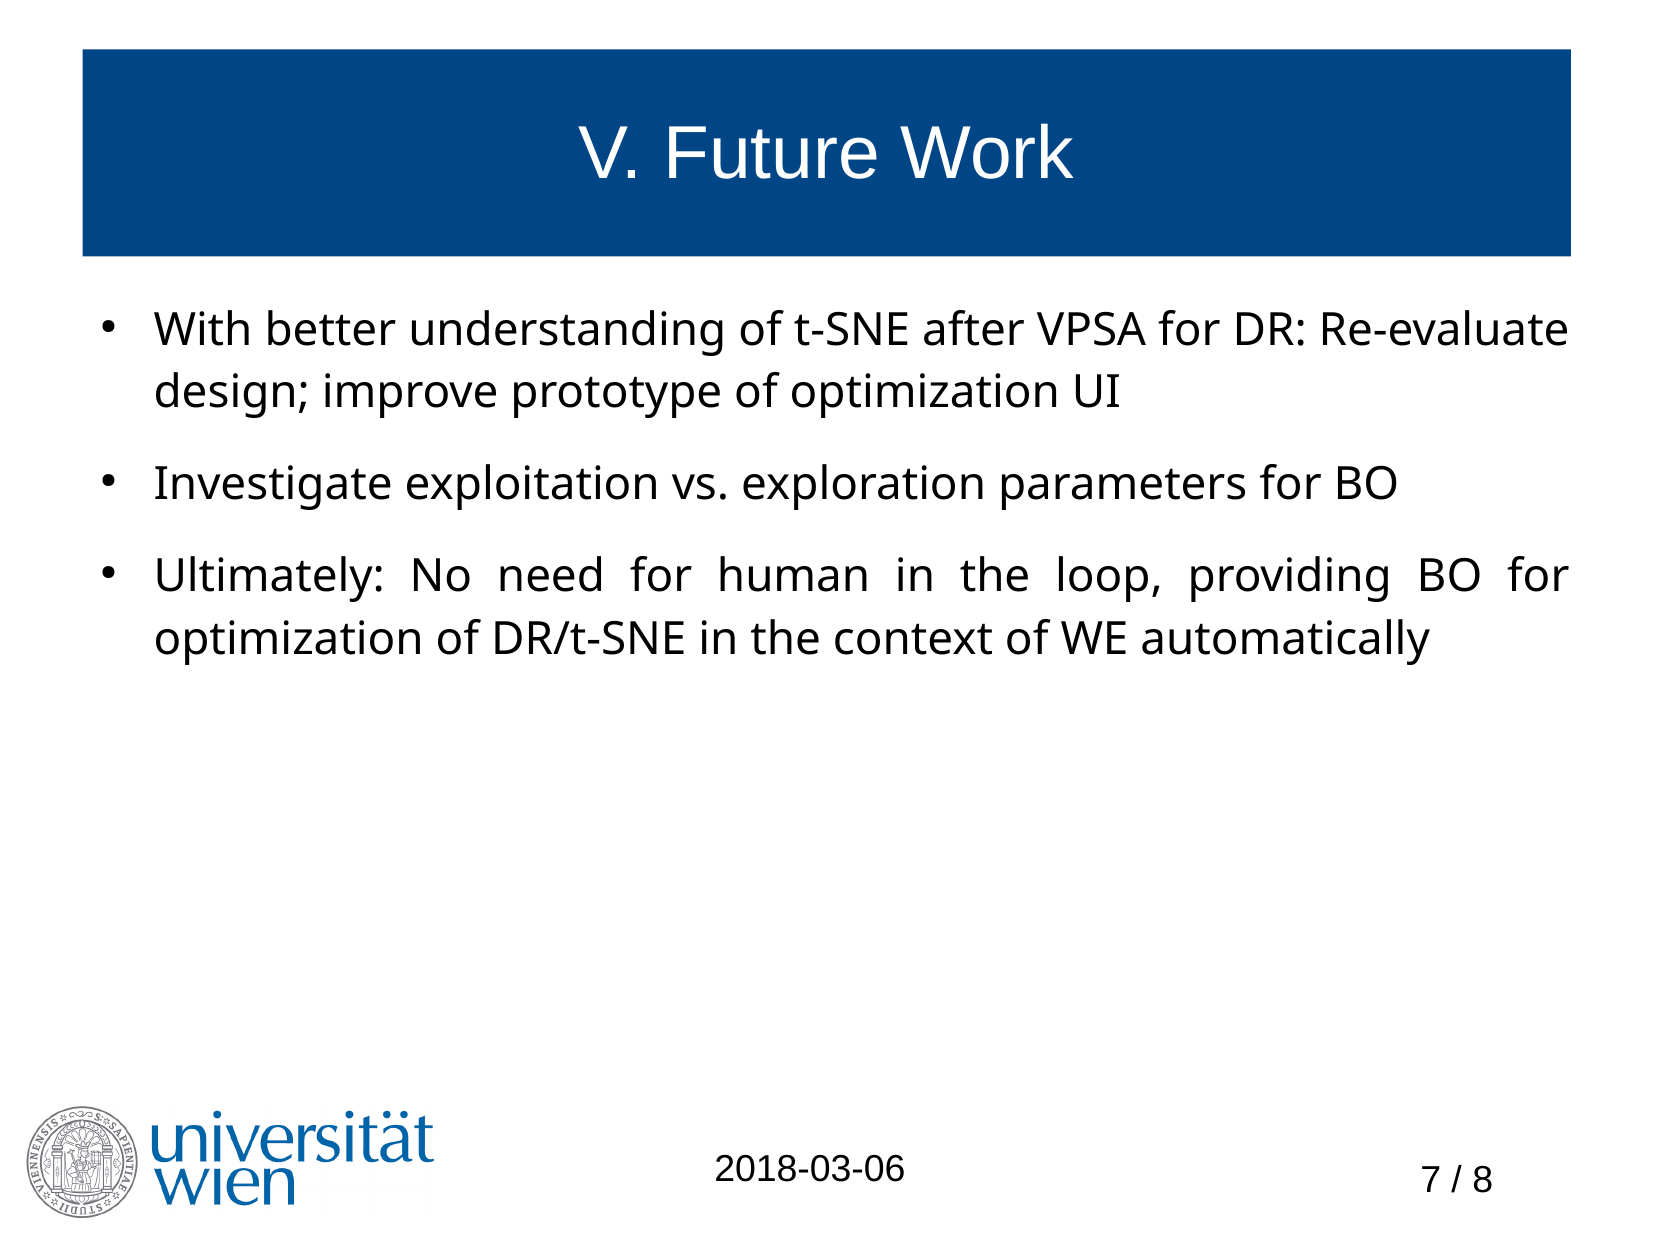

# V. Future Work
With better understanding of t-SNE after VPSA for DR: Re-evaluate design; improve prototype of optimization UI
Investigate exploitation vs. exploration parameters for BO
Ultimately: No need for human in the loop, providing BO for optimization of DR/t-SNE in the context of WE automatically